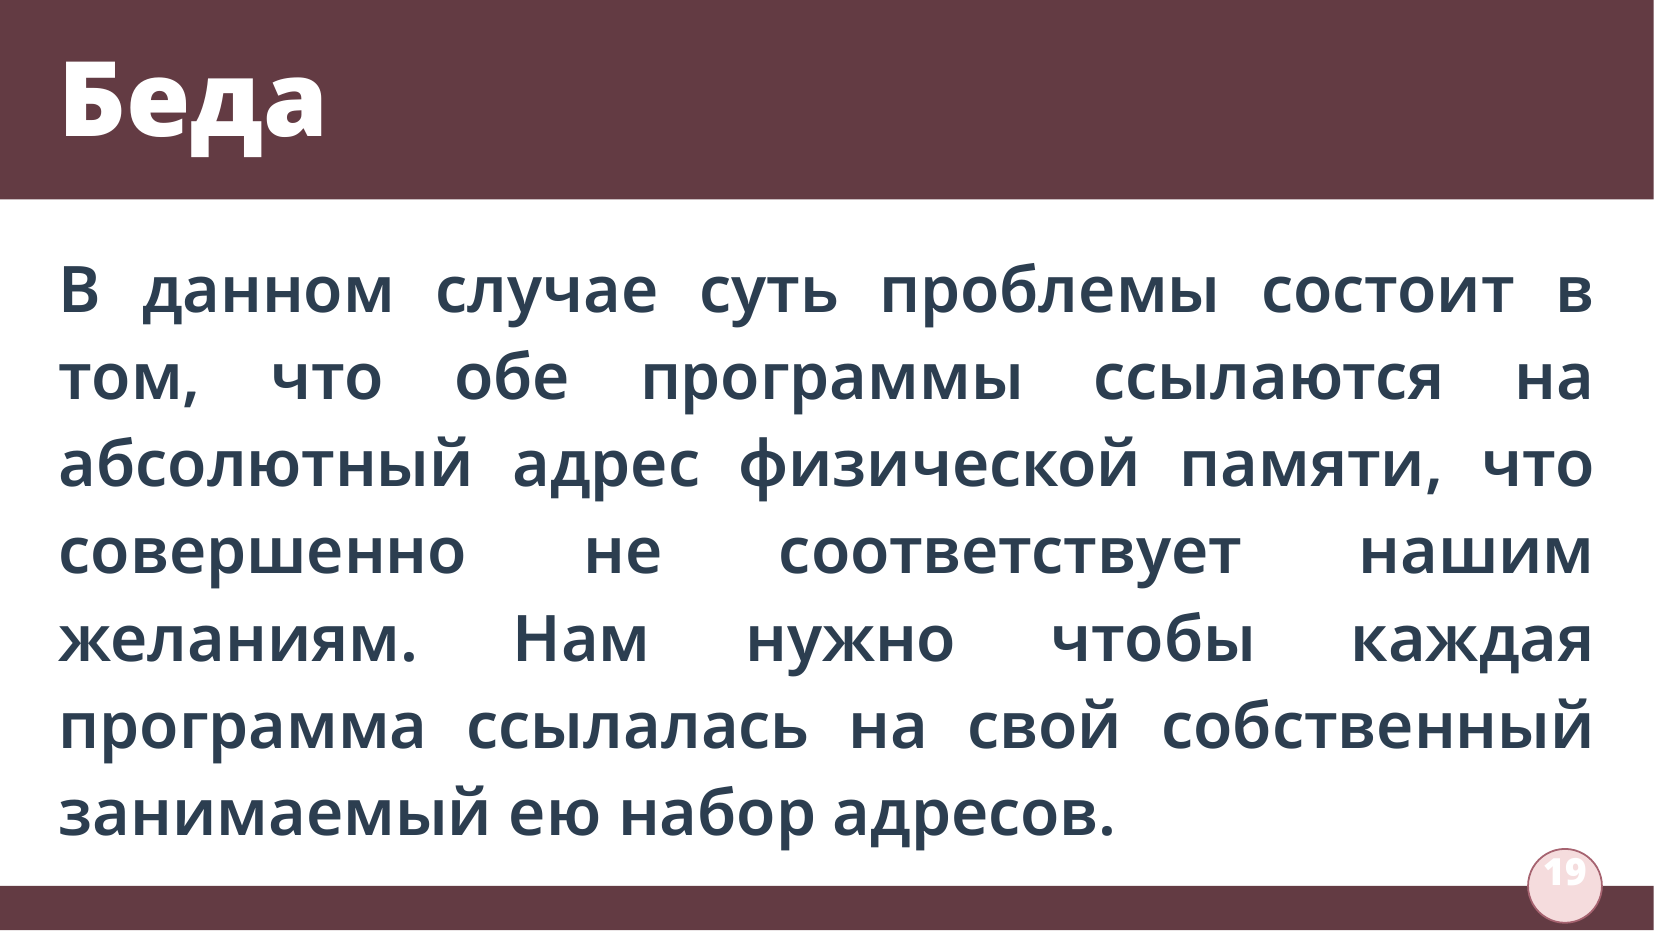

# Беда
В данном случае суть проблемы состоит в том, что обе программы ссылаются на абсолютный адрес физической памяти, что совершенно не соответствует нашим желаниям. Нам нужно чтобы каждая программа ссылалась на свой собственный занимаемый ею набор адресов.